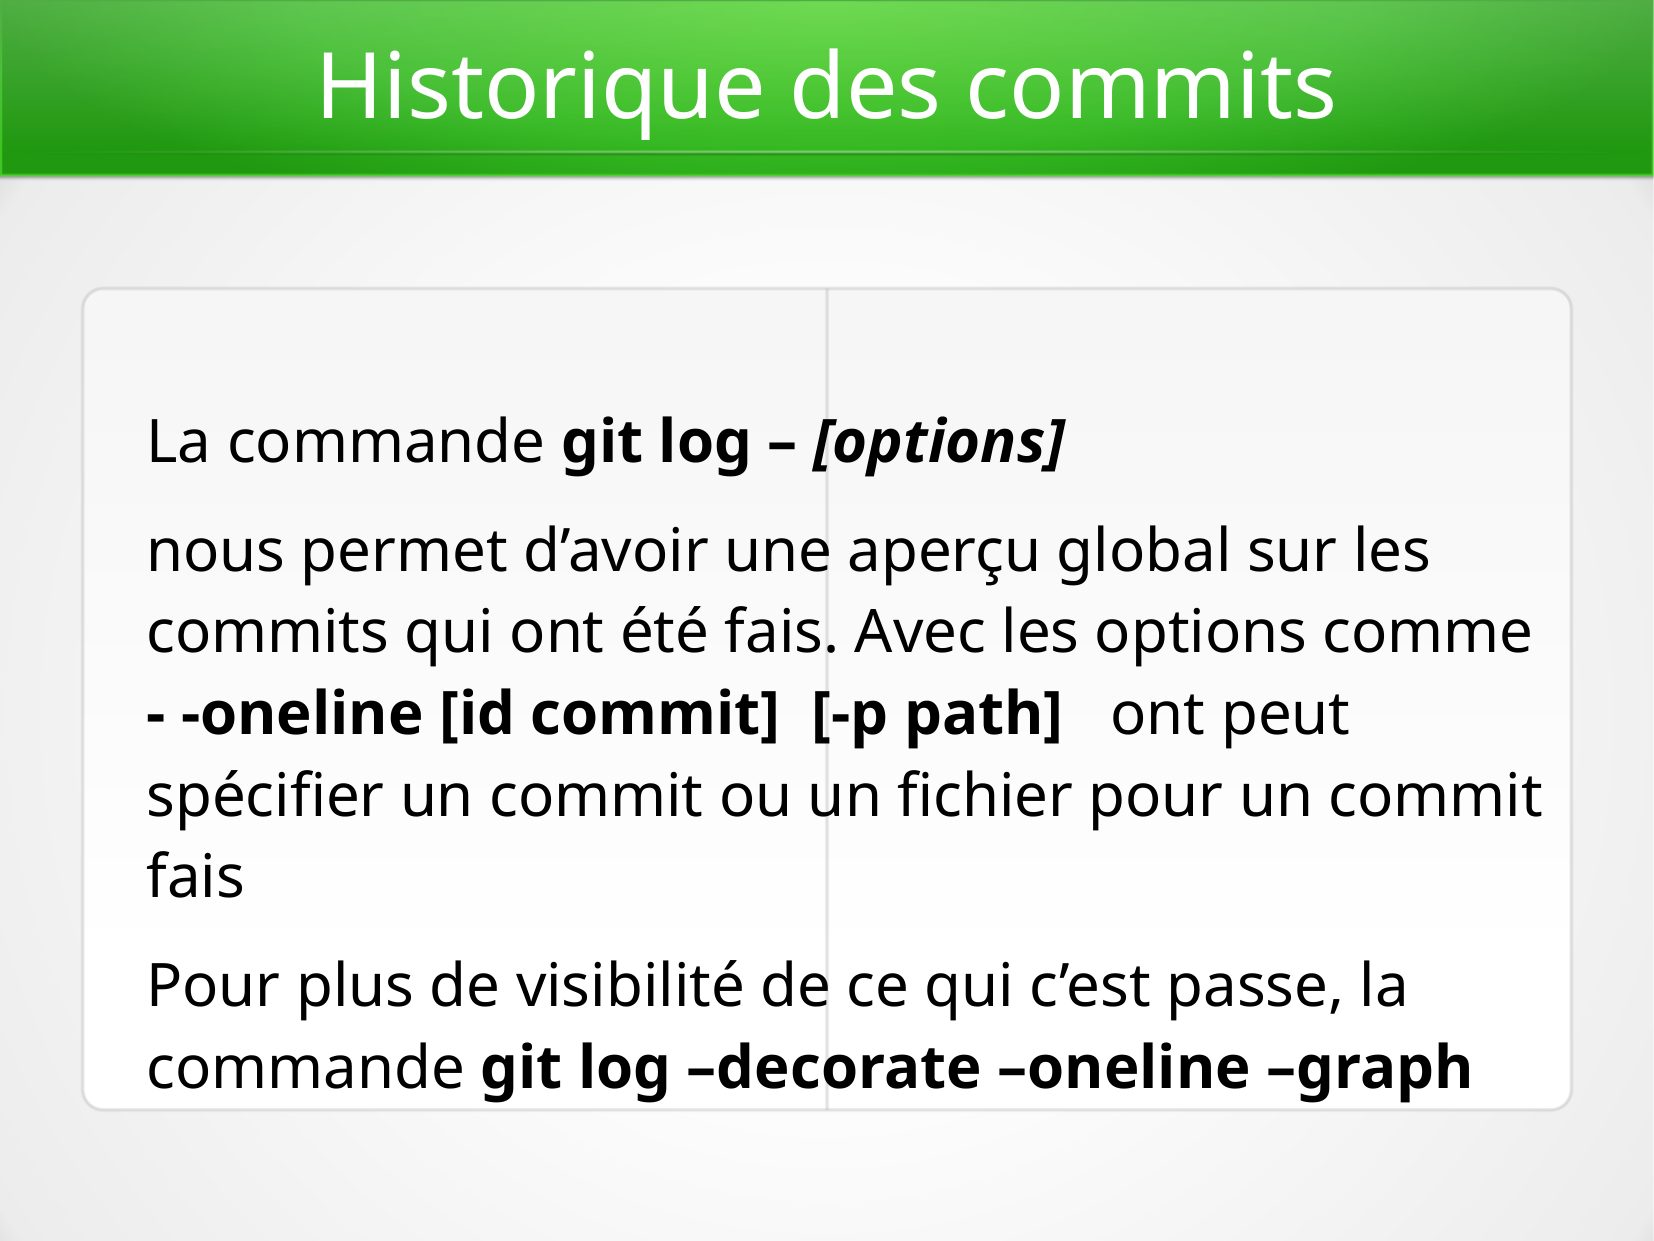

# Historique des commits
La commande git log – [options]
nous permet d’avoir une aperçu global sur les commits qui ont été fais. Avec les options comme - -oneline [id commit] [-p path] ont peut spécifier un commit ou un fichier pour un commit fais
Pour plus de visibilité de ce qui c’est passe, la commande git log –decorate –oneline –graph